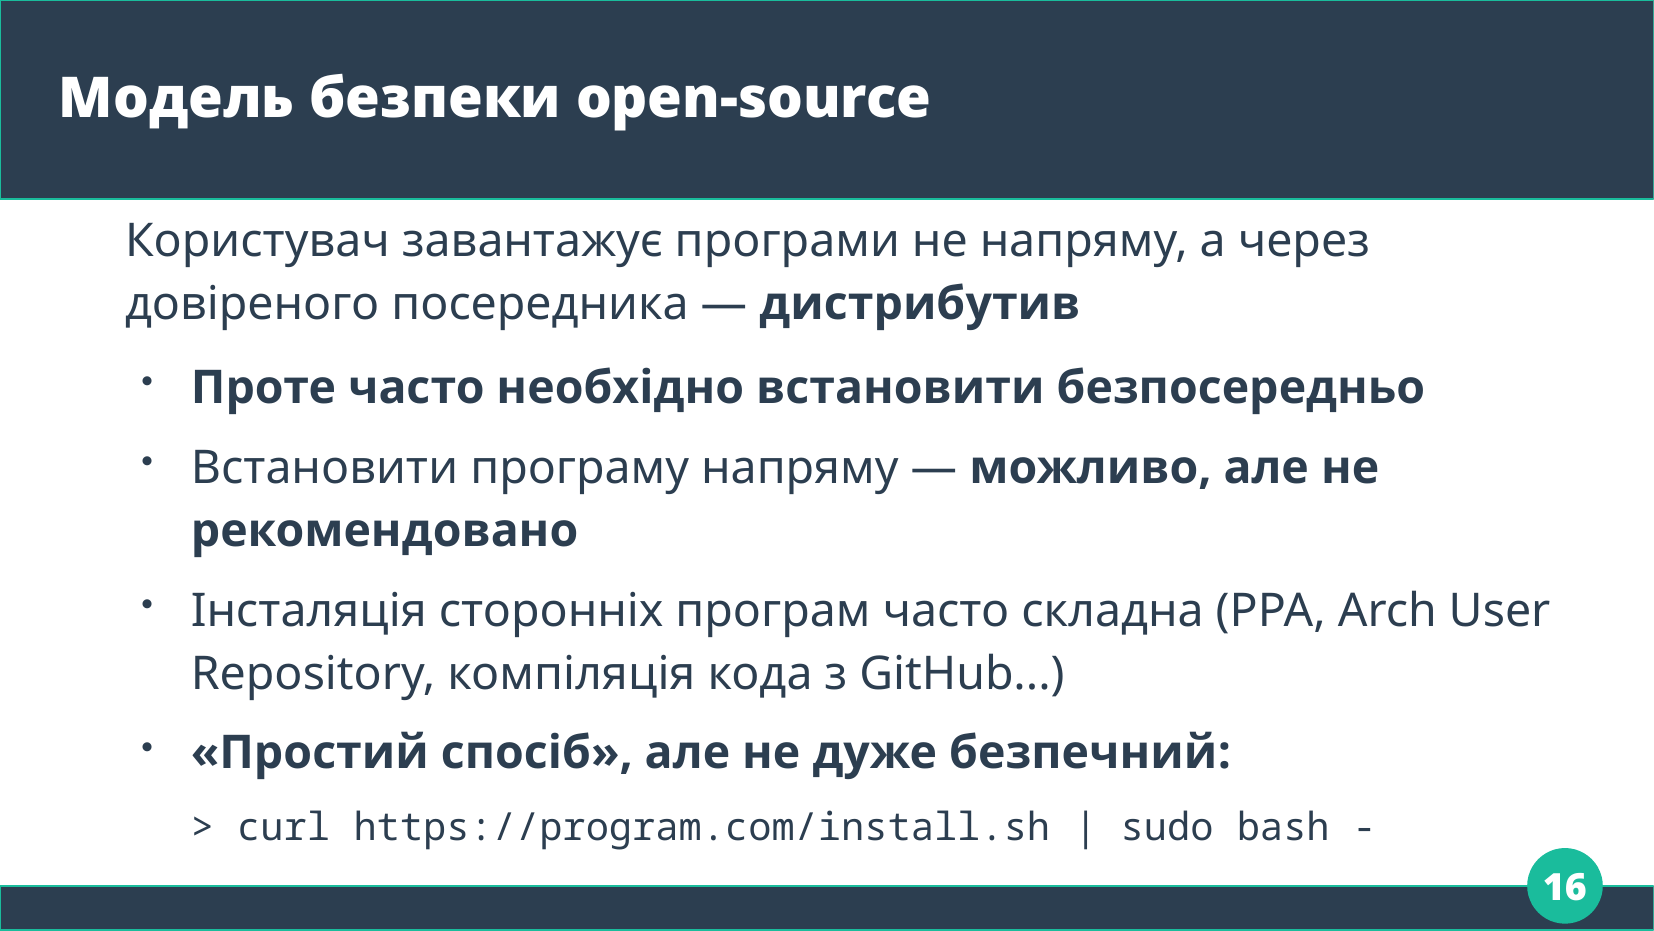

# Модель безпеки open-source
Користувач завантажує програми не напряму, а через довіреного посередника — дистрибутив
Проте часто необхідно встановити безпосередньо
Встановити програму напряму — можливо, але не рекомендовано
Інсталяція сторонніх програм часто складна (PPA, Arch User Repository, компіляція кода з GitHub...)
«Простий спосіб», але не дуже безпечний:
> curl https://program.com/install.sh | sudo bash -
16